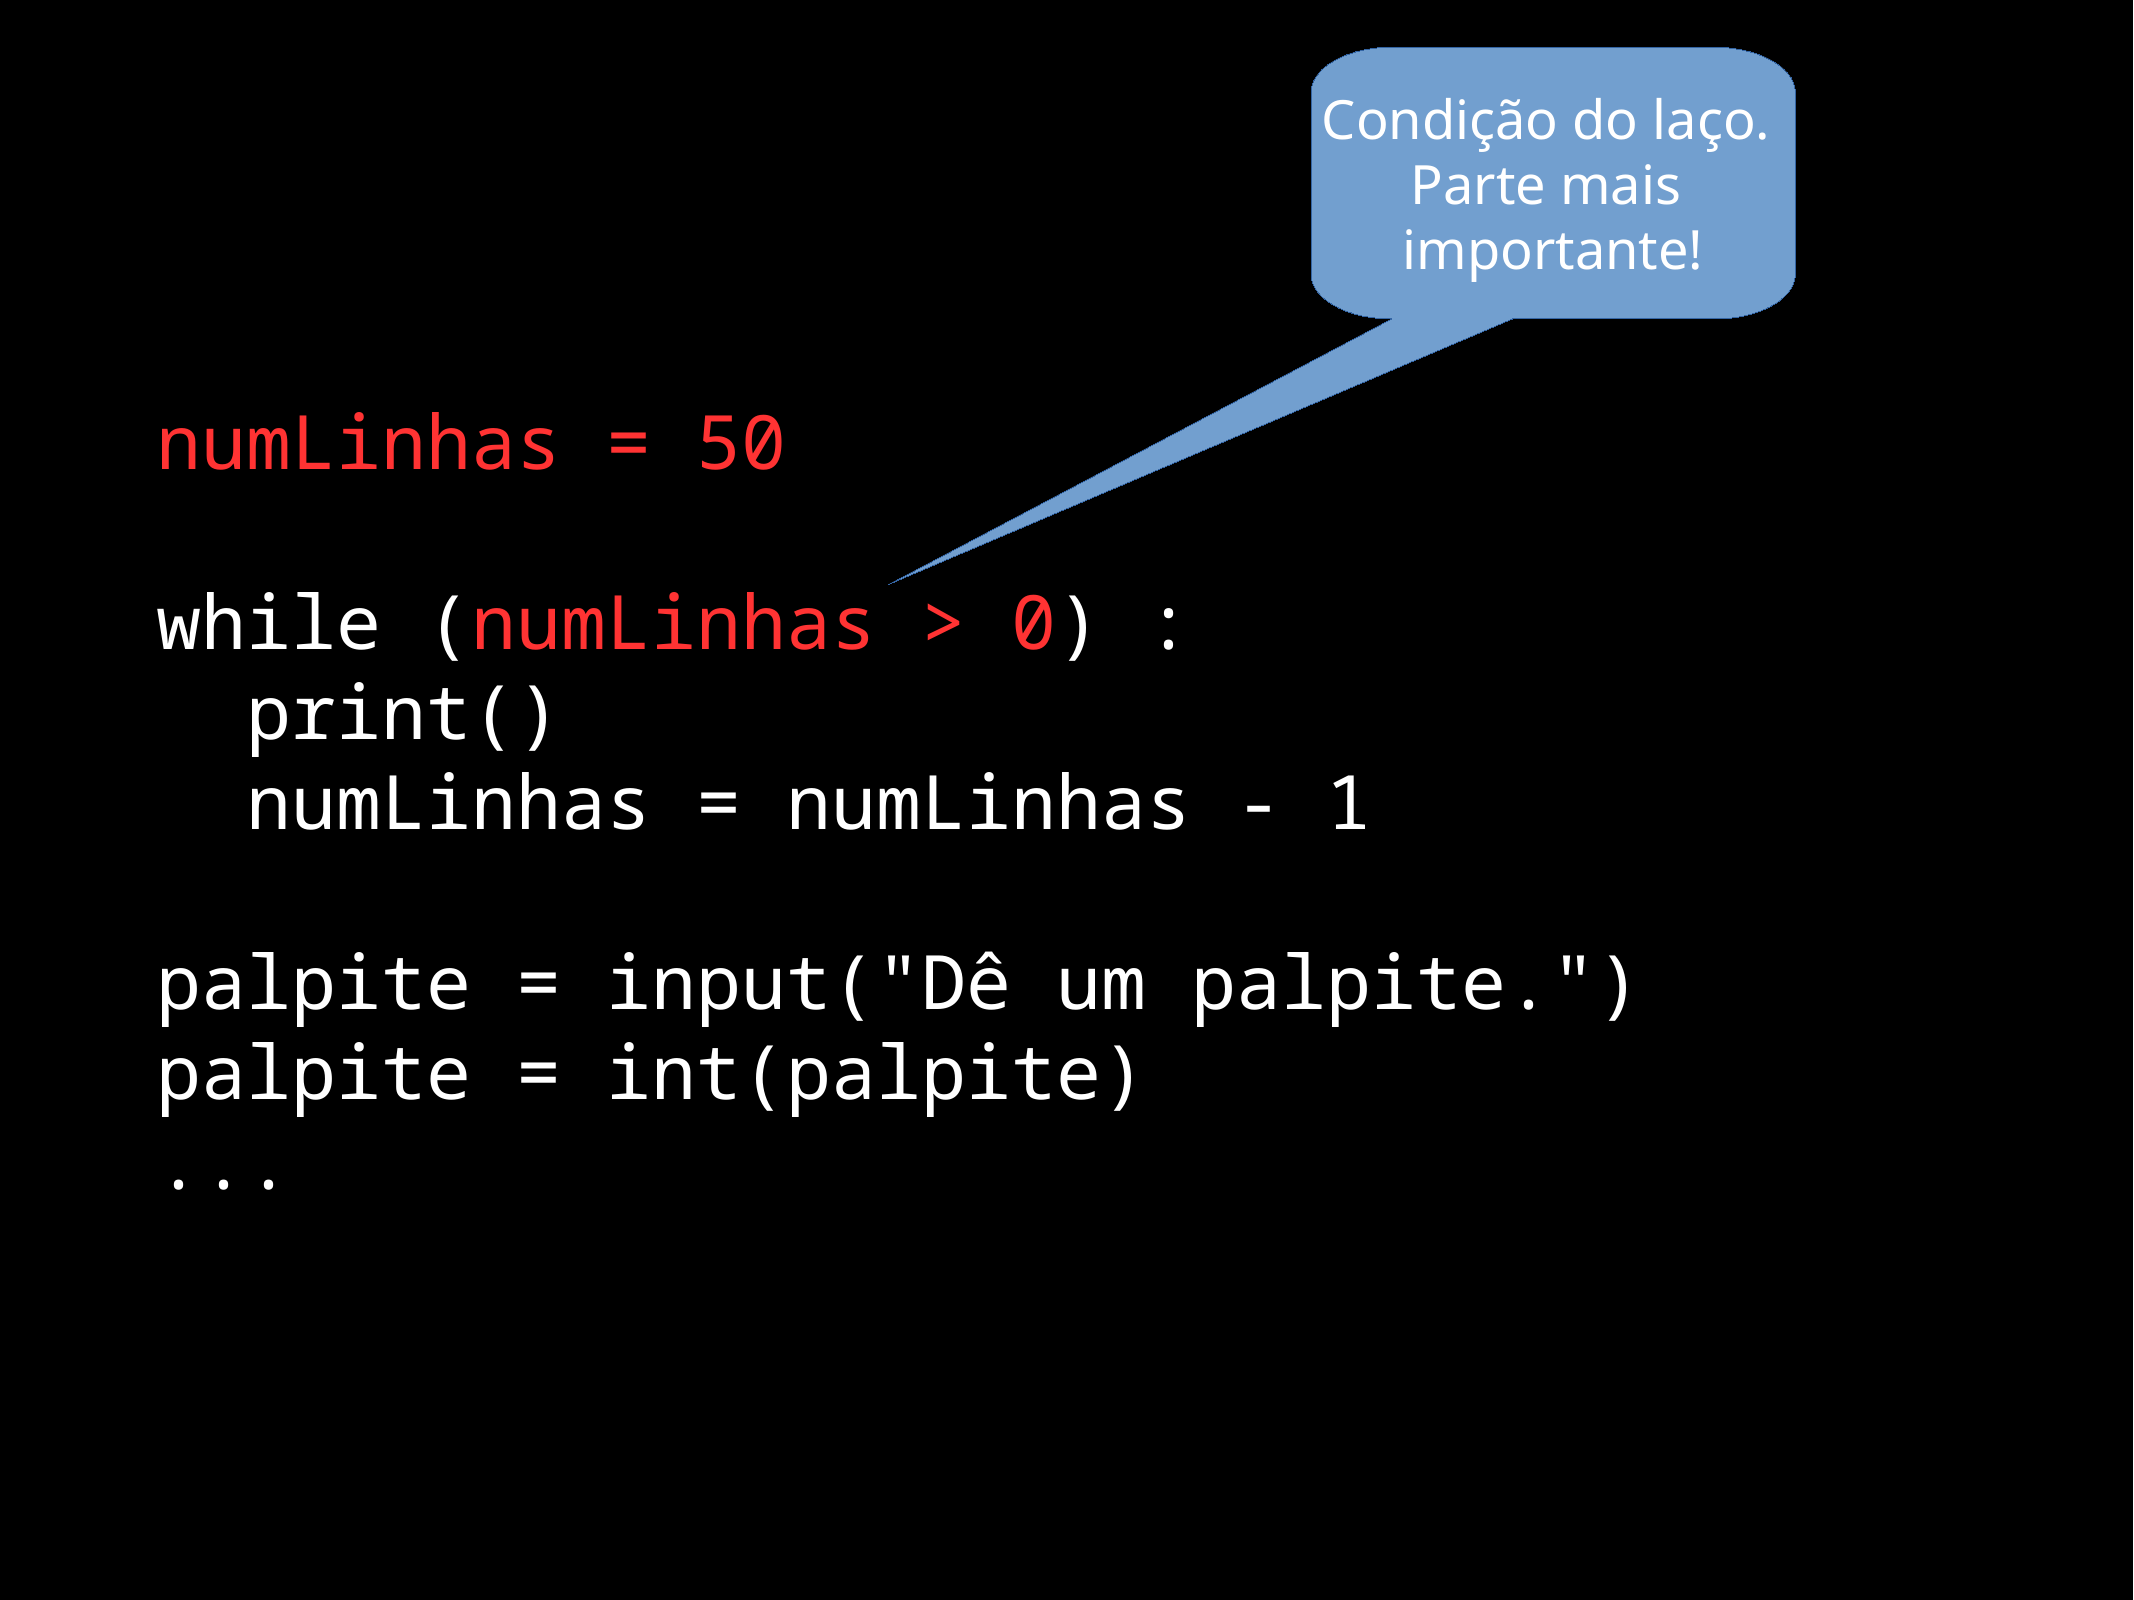

Condição do laço.
Parte mais
importante!
# numLinhas = 50
while (numLinhas > 0) :
 print()
 numLinhas = numLinhas - 1
palpite = input("Dê um palpite.")
palpite = int(palpite)
...